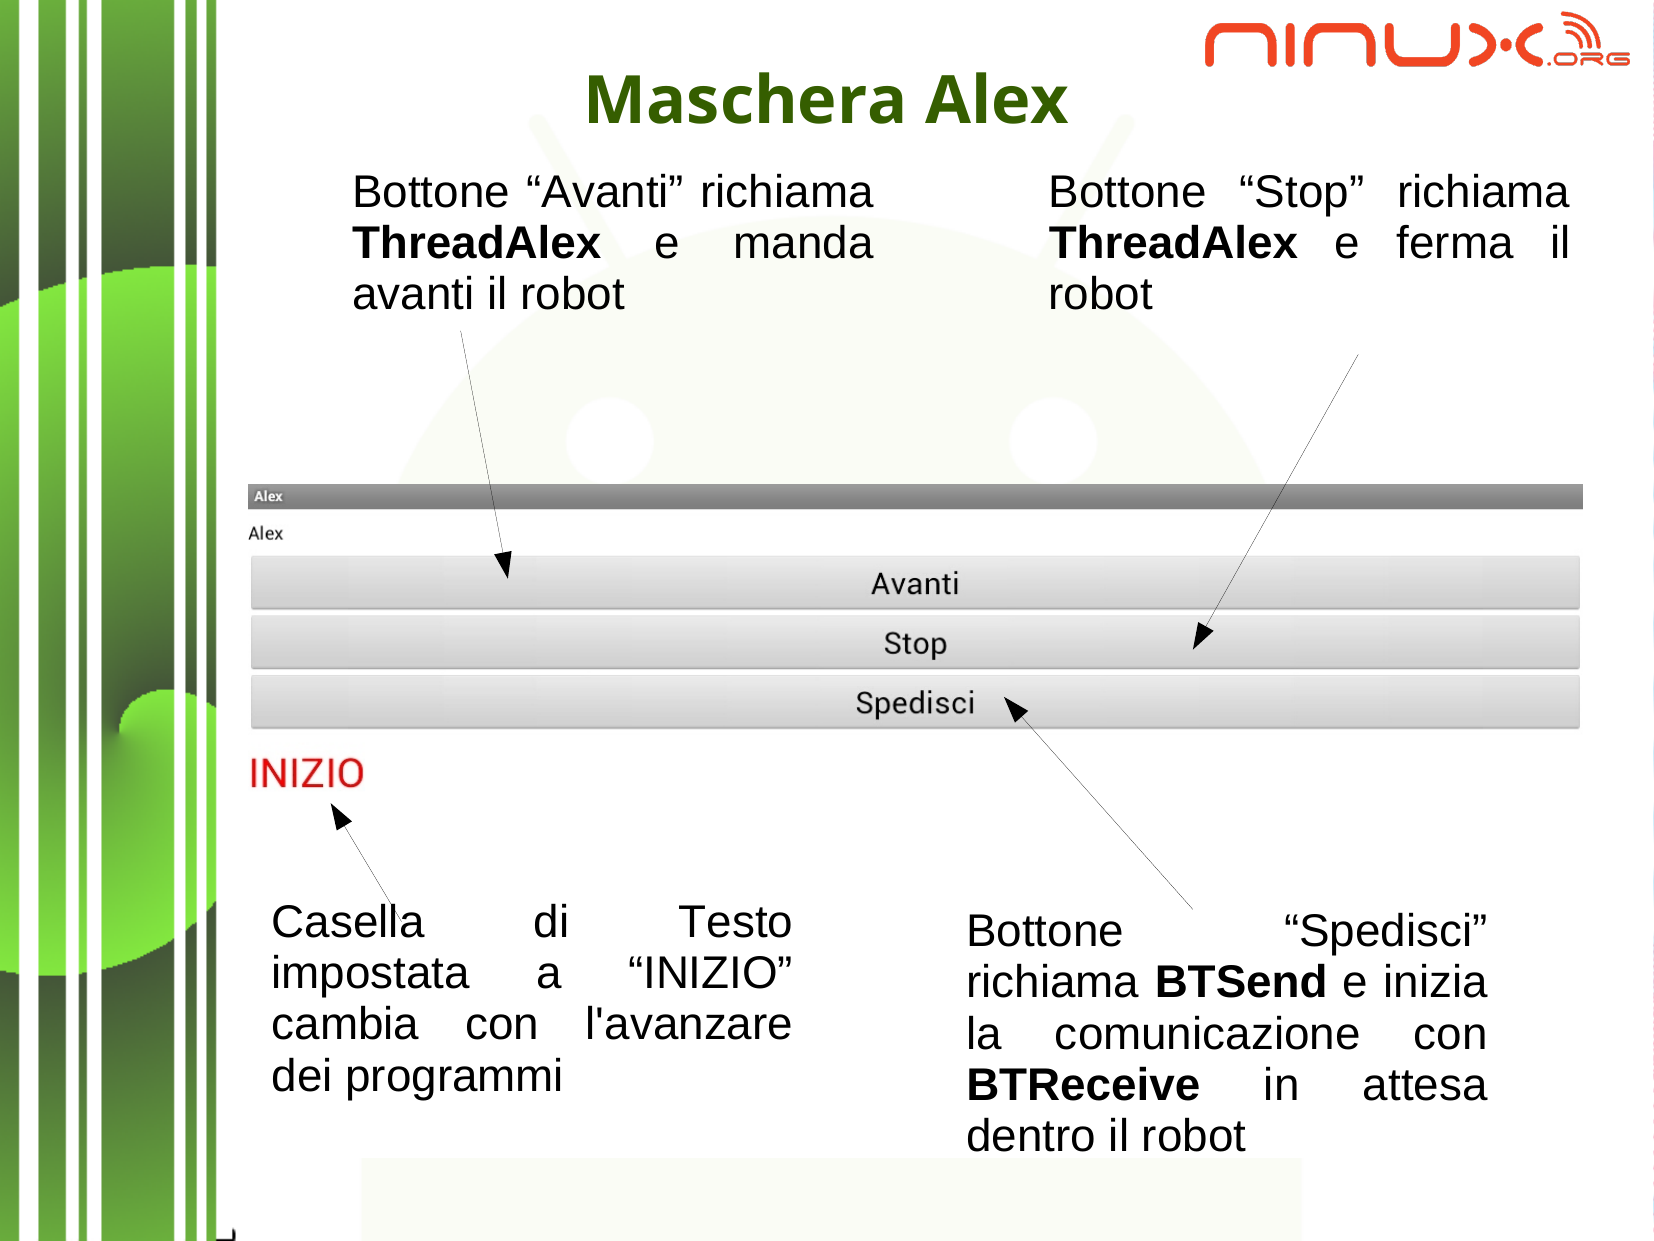

# Maschera Alex
Bottone “Avanti” richiama ThreadAlex e manda avanti il robot
Bottone “Stop” richiama ThreadAlex e ferma il robot
Casella di Testo impostata a “INIZIO” cambia con l'avanzare dei programmi
Bottone “Spedisci” richiama BTSend e inizia la comunicazione con BTReceive in attesa dentro il robot